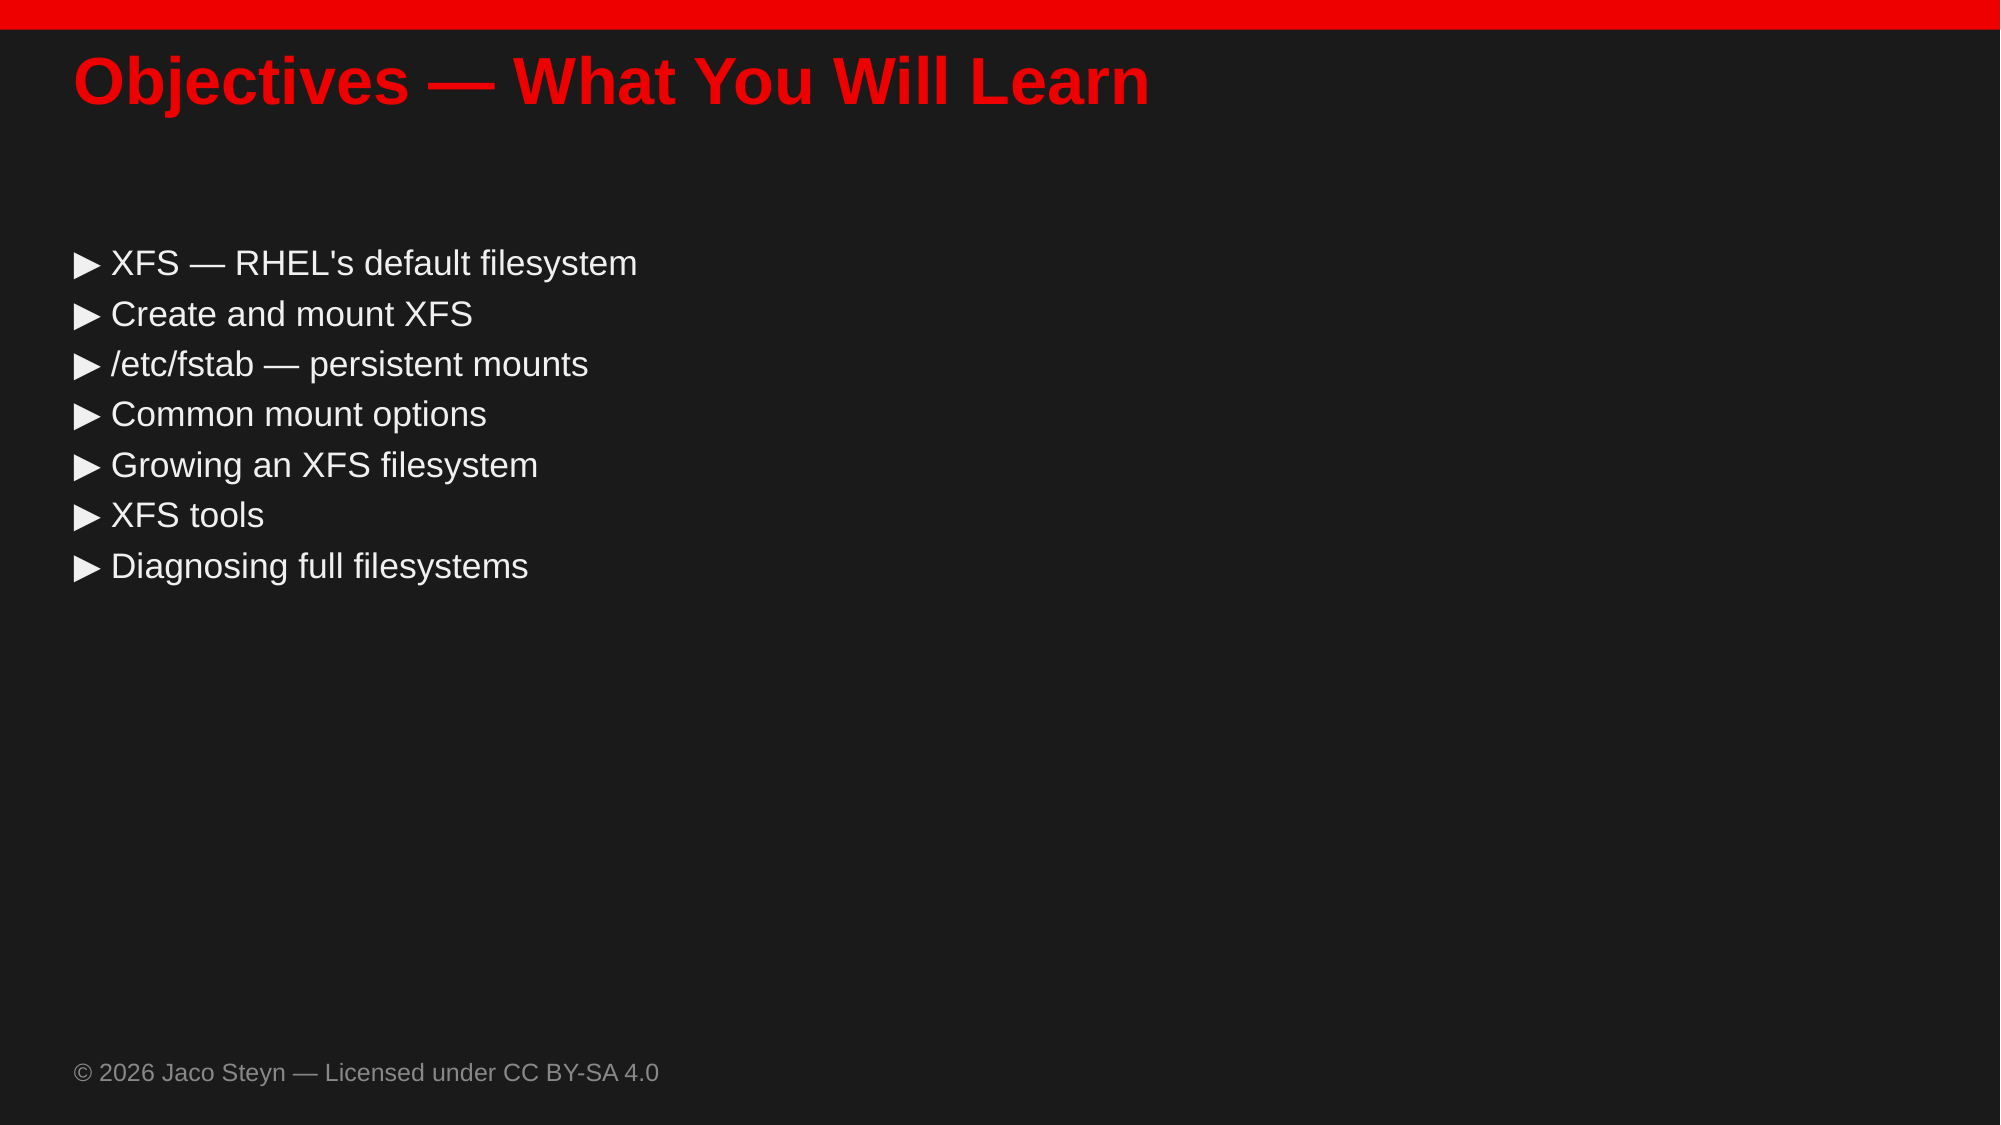

Objectives — What You Will Learn
▶ XFS — RHEL's default filesystem
▶ Create and mount XFS
▶ /etc/fstab — persistent mounts
▶ Common mount options
▶ Growing an XFS filesystem
▶ XFS tools
▶ Diagnosing full filesystems
© 2026 Jaco Steyn — Licensed under CC BY-SA 4.0